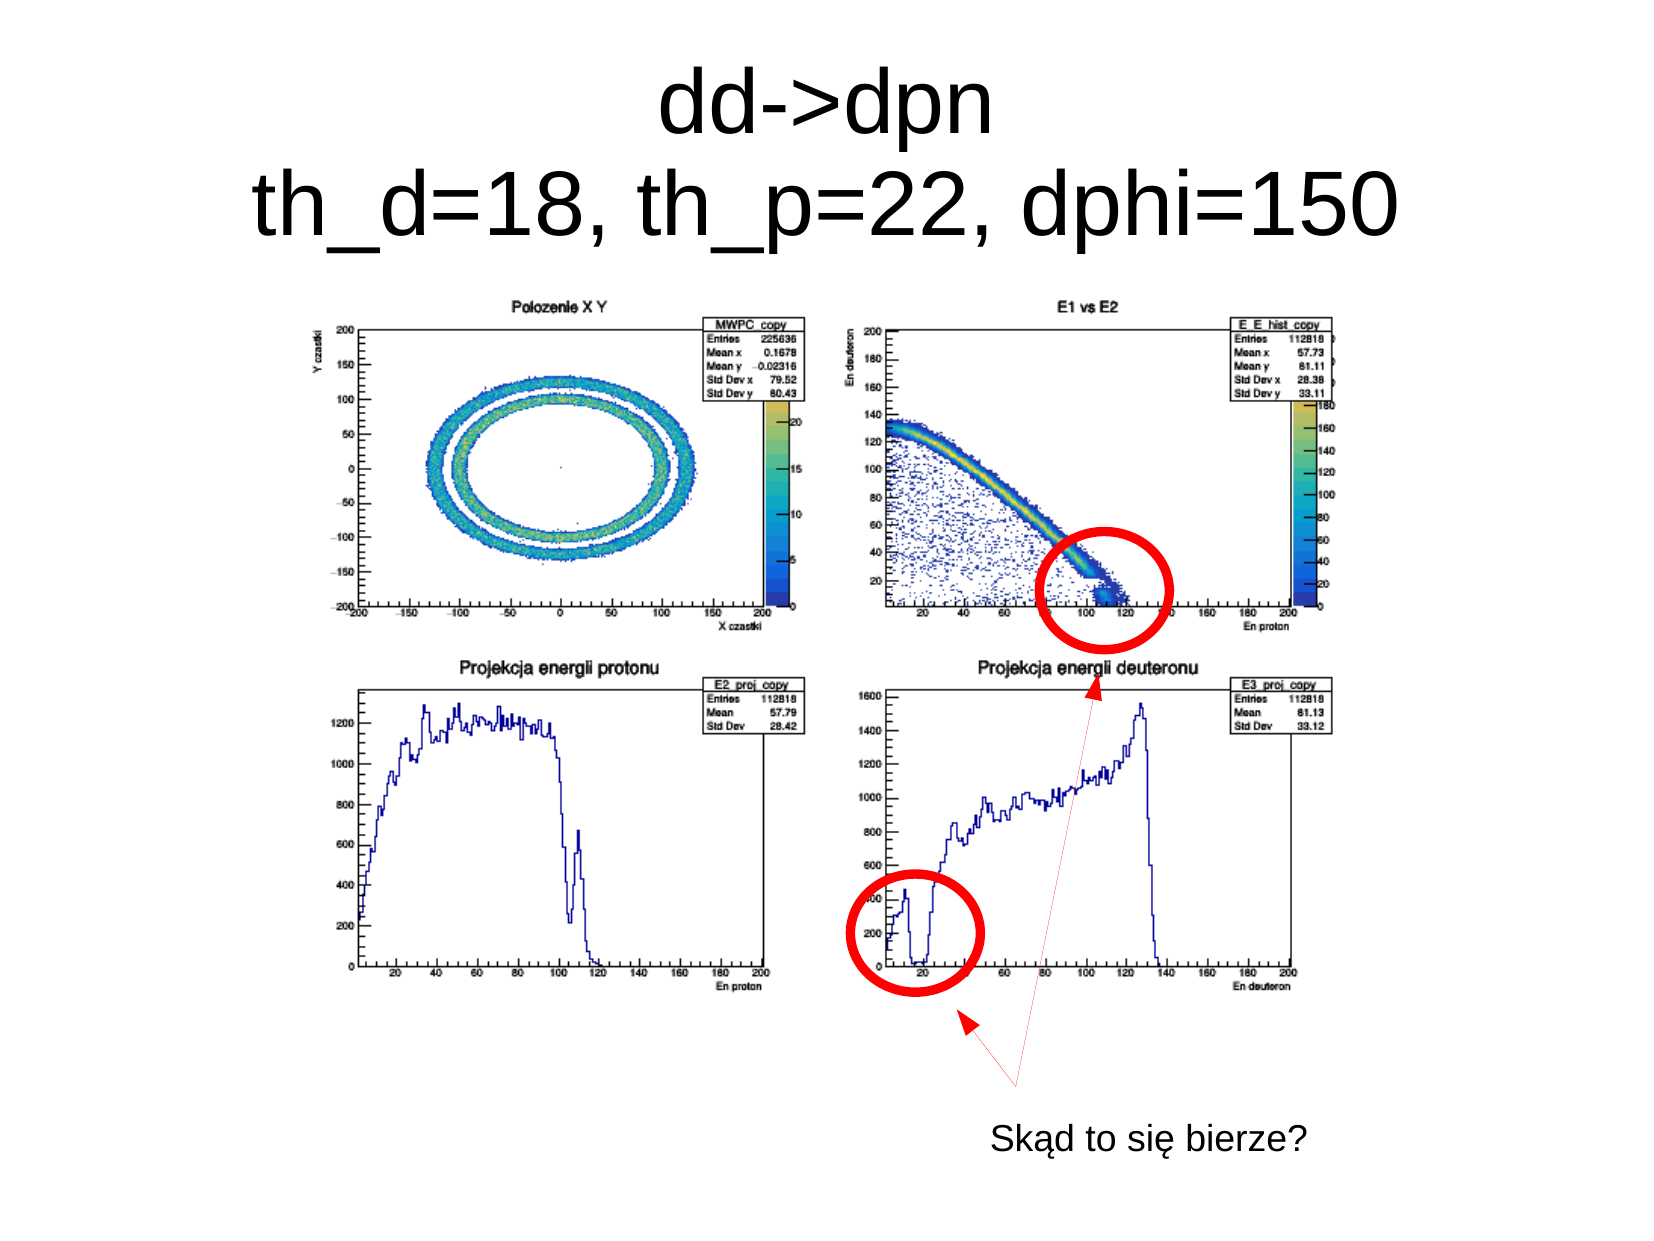

# dd->dpn th_d=18, th_p=22, dphi=150
Skąd to się bierze?